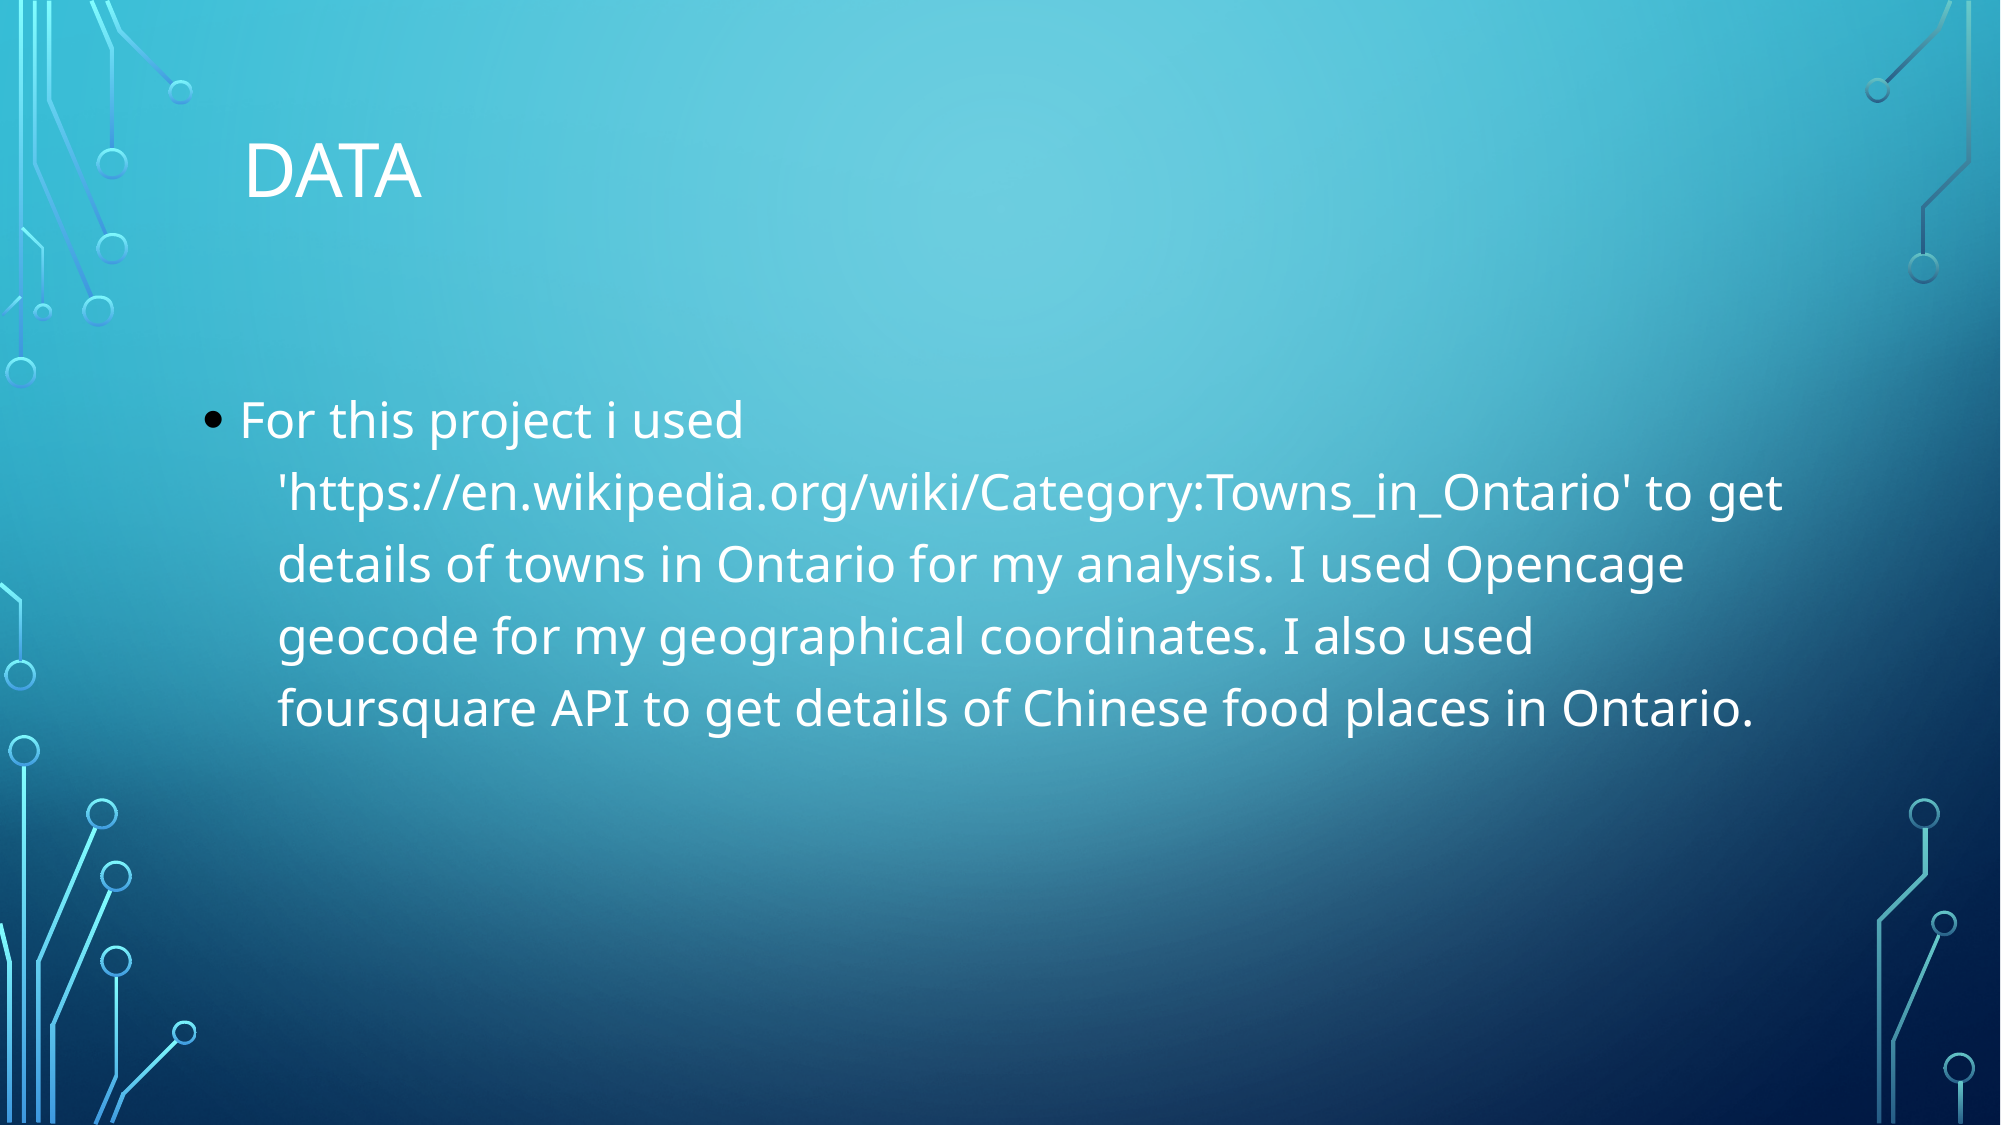

# Data
For this project i used 'https://en.wikipedia.org/wiki/Category:Towns_in_Ontario' to get details of towns in Ontario for my analysis. I used Opencage geocode for my geographical coordinates. I also used foursquare API to get details of Chinese food places in Ontario.